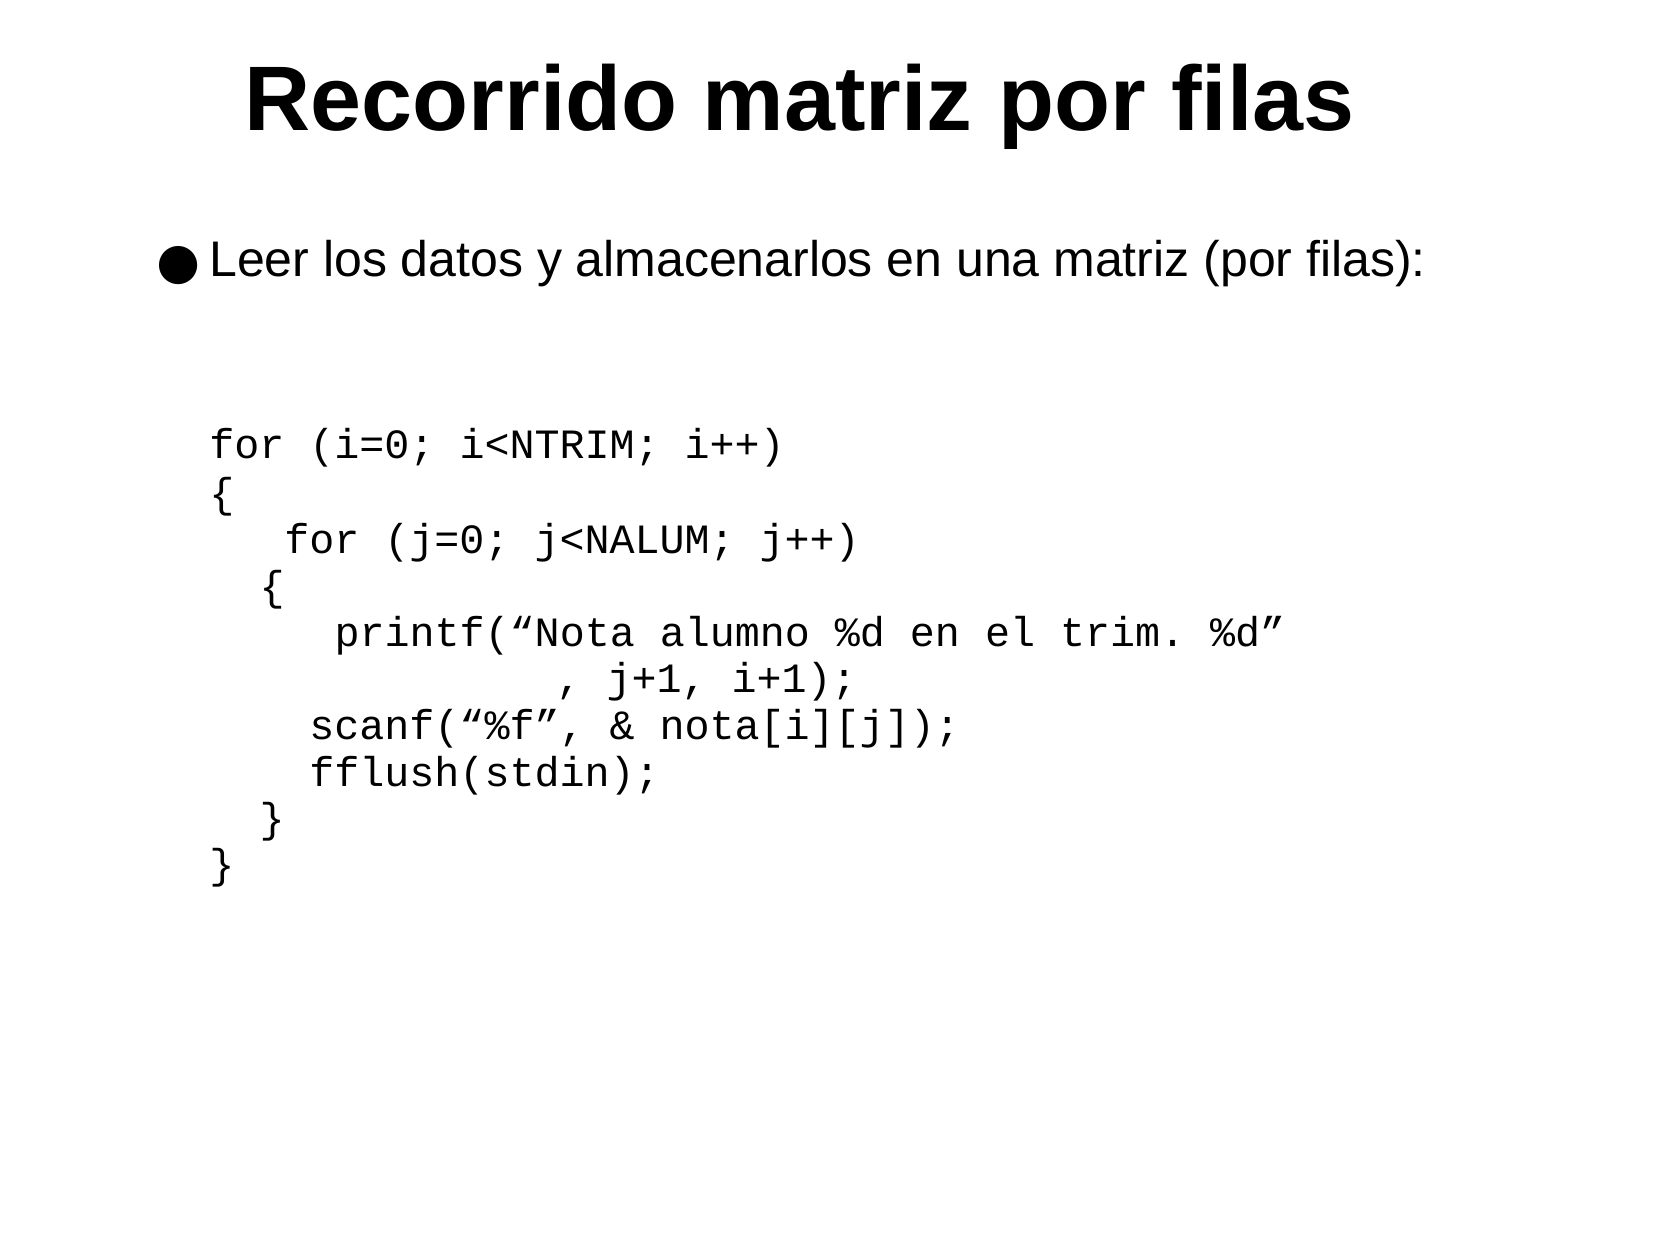

Recorrido matriz por filas
Leer los datos y almacenarlos en una matriz (por filas):
	for (i=0; i<NTRIM; i++)
	{
 		for (j=0; j<NALUM; j++)
	 {
 		 printf(“Nota alumno %d en el trim. %d”
 , j+1, i+1);
	 scanf(“%f”, & nota[i][j]);
	 fflush(stdin);
	 }
	}